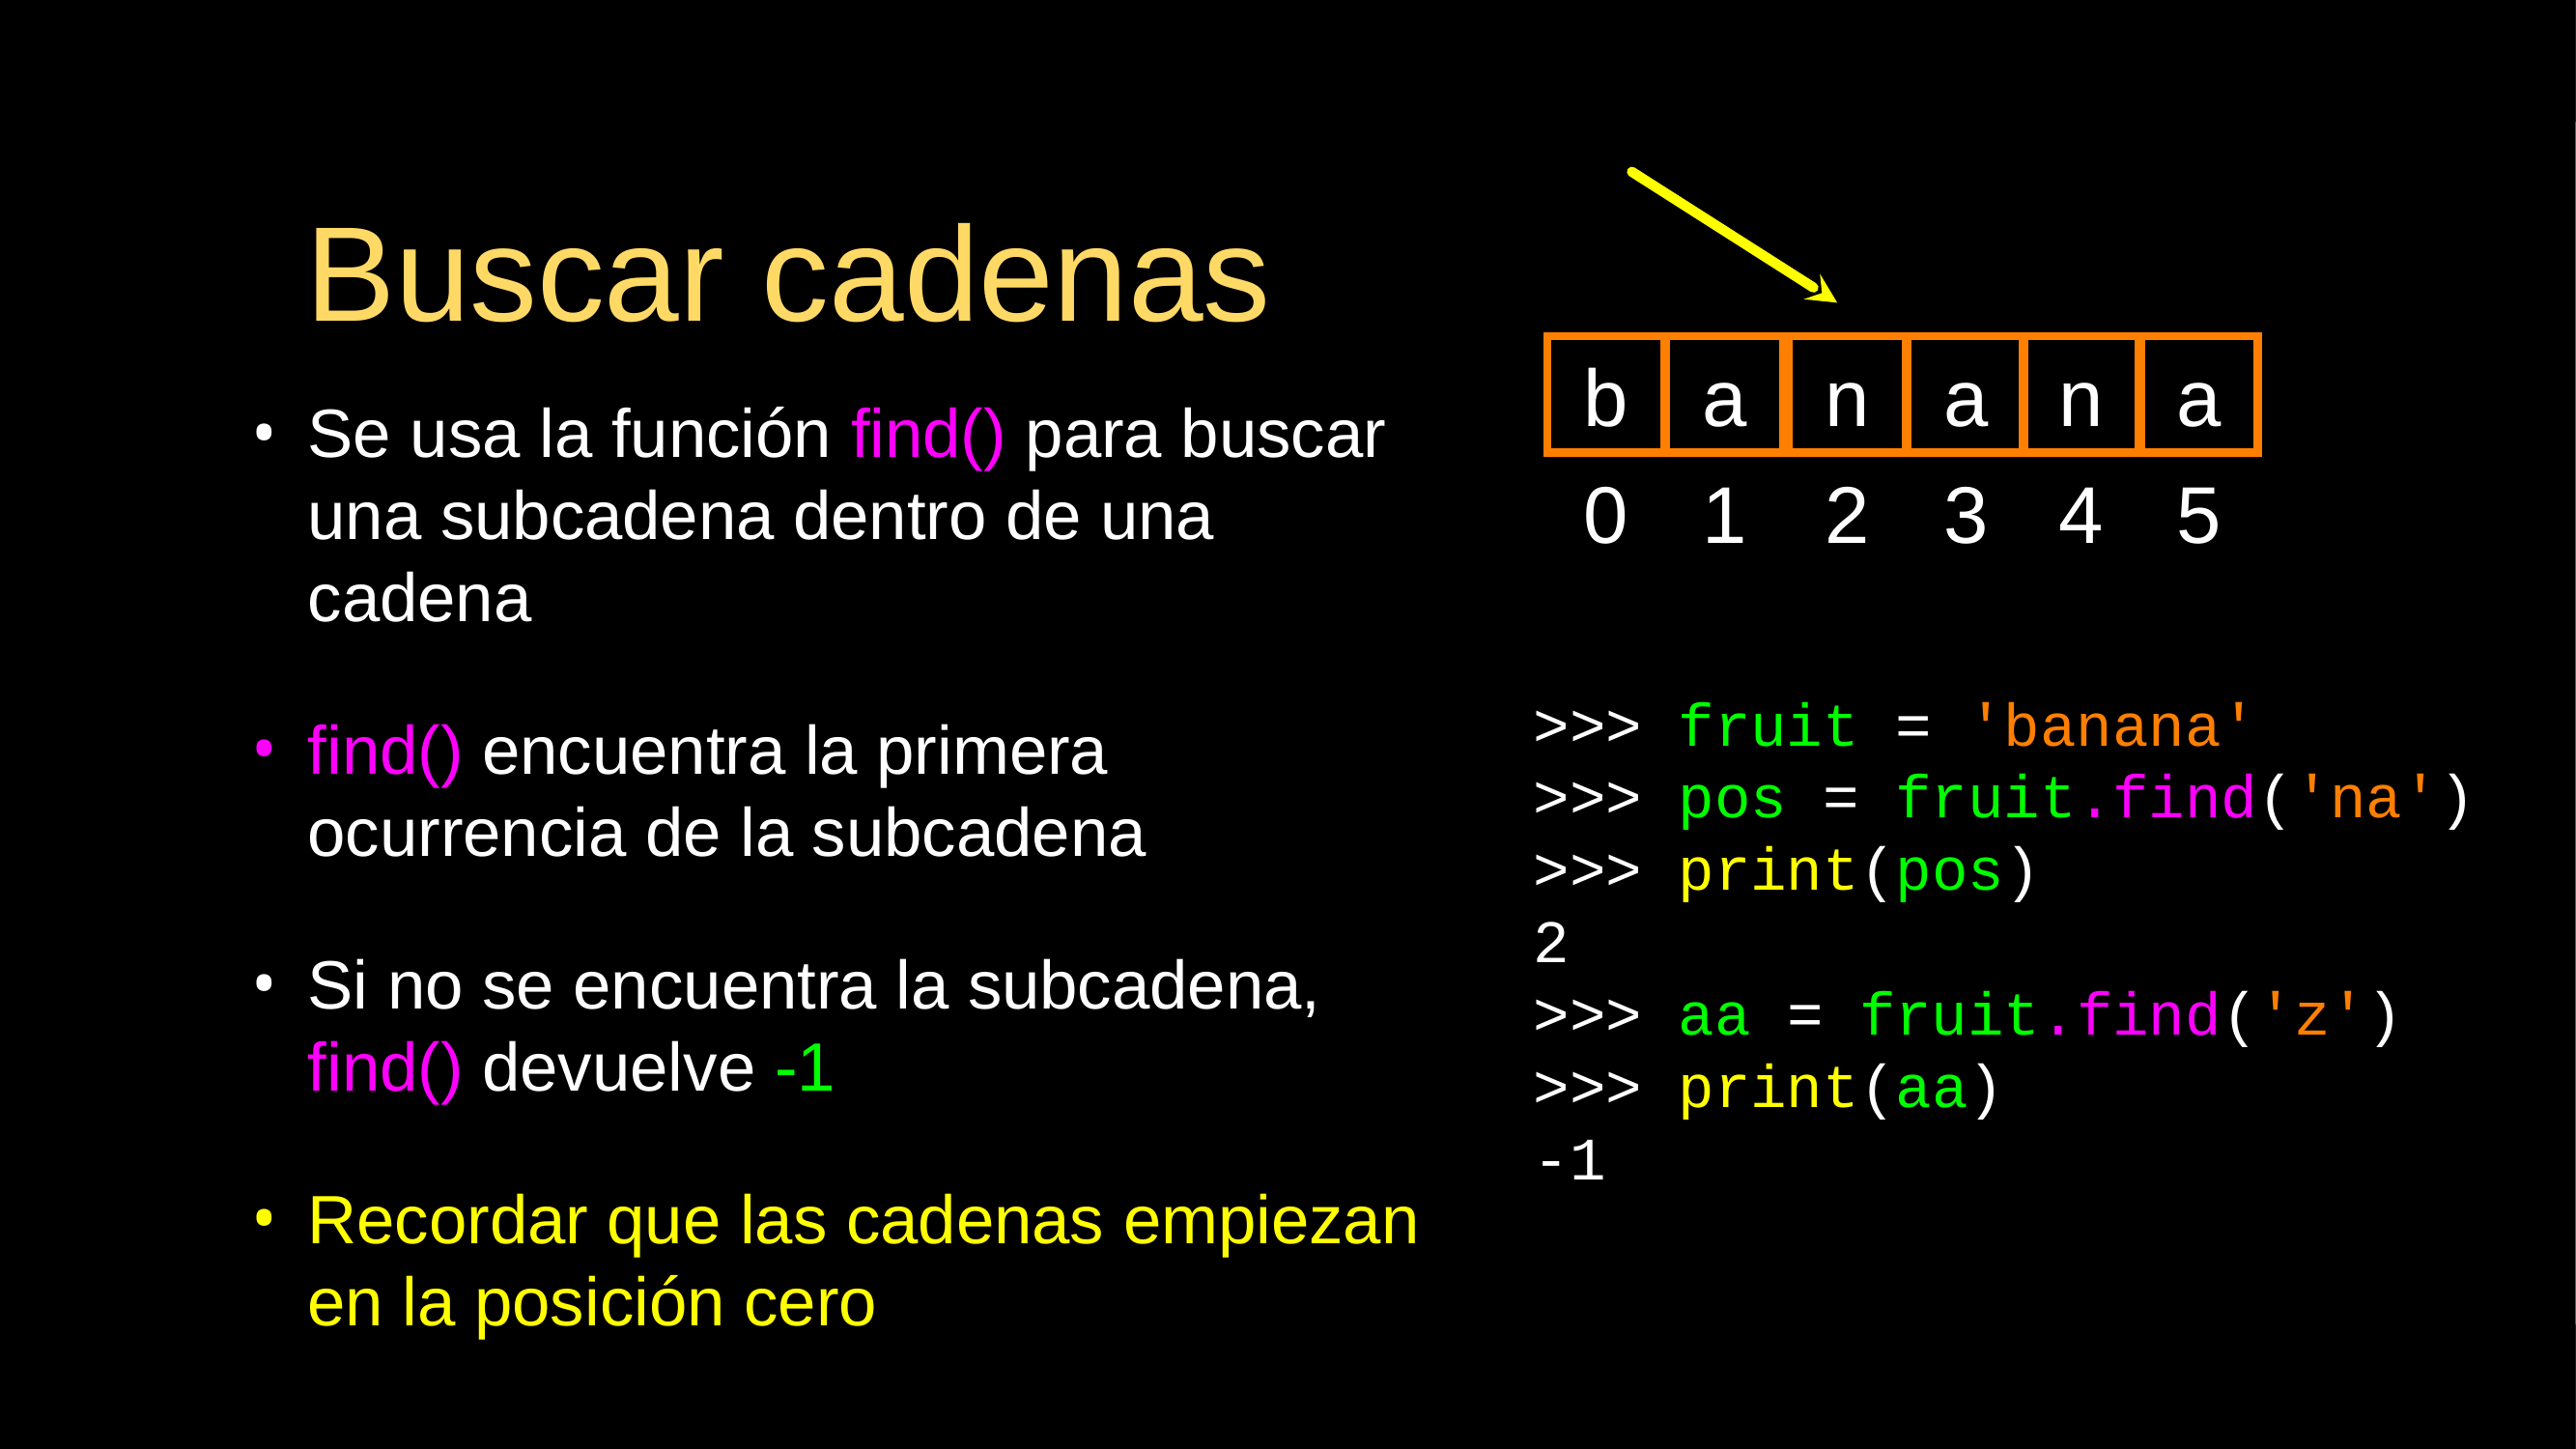

# Buscar cadenas
b
a
n
a
n
a
Se usa la función find() para buscar una subcadena dentro de una cadena
find() encuentra la primera ocurrencia de la subcadena
Si no se encuentra la subcadena, find() devuelve -1
Recordar que las cadenas empiezan en la posición cero
0
1
2
3
4
5
>>> fruit = 'banana'
>>> pos = fruit.find('na')
>>> print(pos)
2
>>> aa = fruit.find('z')
>>> print(aa)
-1